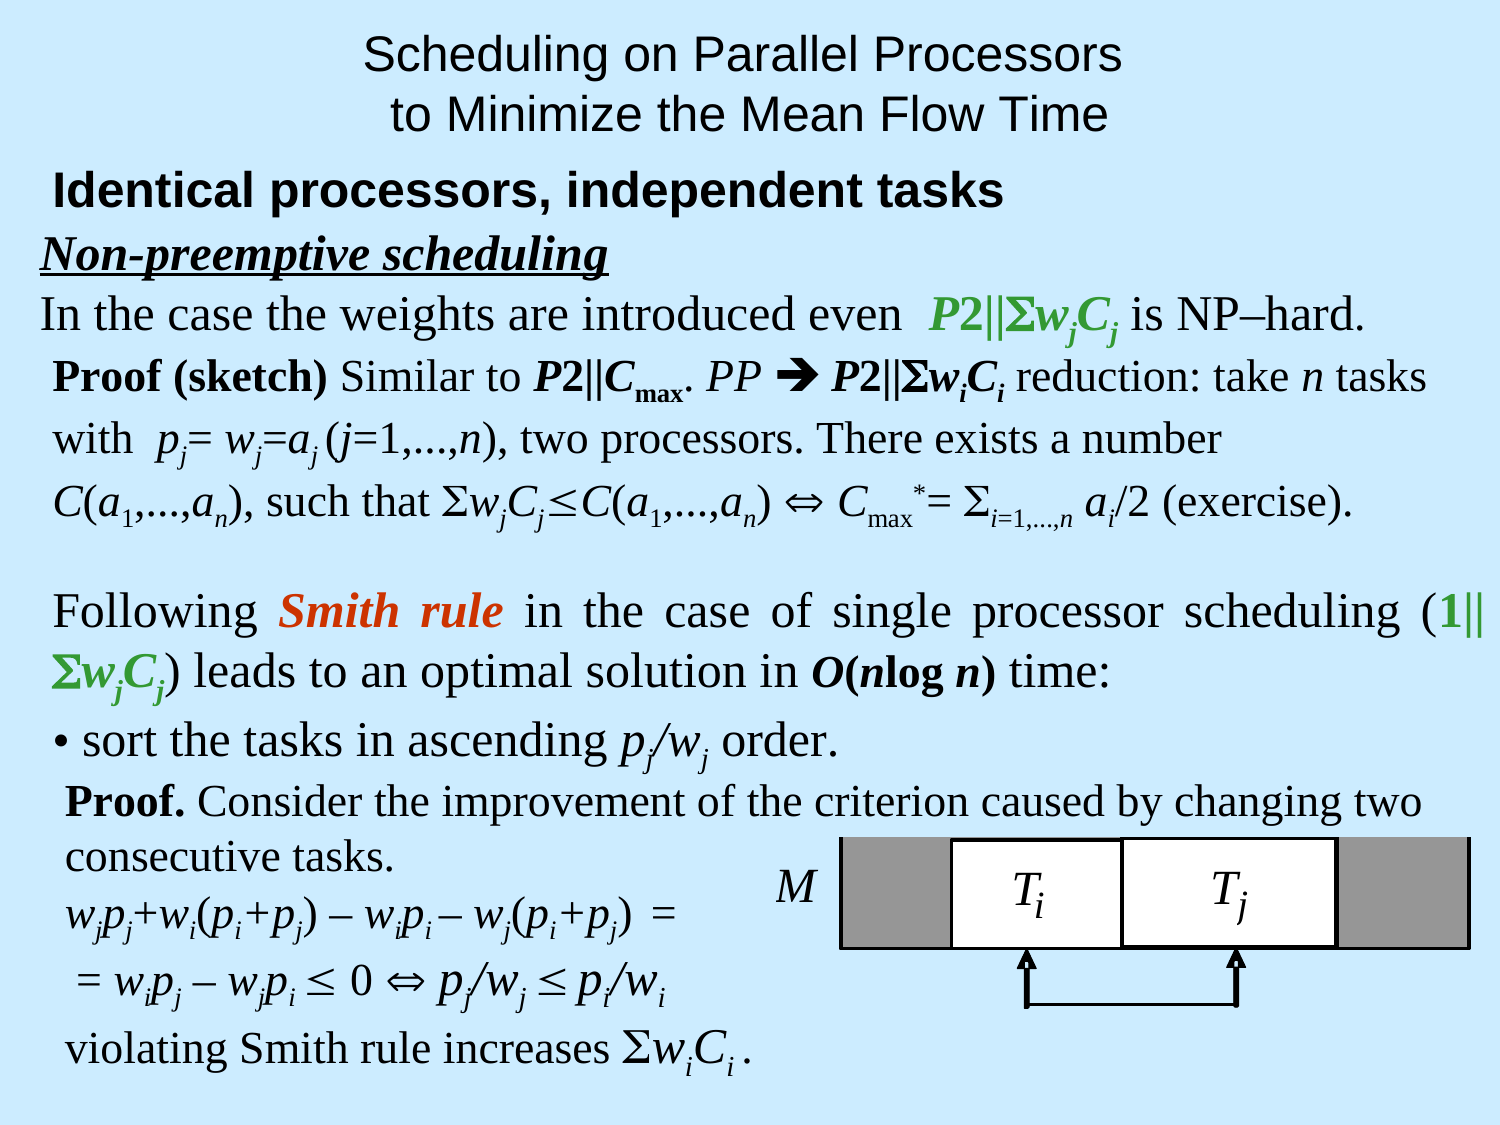

# Scheduling on Parallel Processors to Minimize the Mean Flow Time
Identical processors, independent tasks
Non-preemptive scheduling
In the case the weights are introduced even P2||wjCj is NP–hard.
Proof (sketch) Similar to P2||Cmax. PP  P2||wiCi reduction: take n tasks with pj= wj=aj (j=1,...,n), two processors. There exists a number C(a1,...,an), such that wjCjC(a1,...,an)  Cmax*= i=1,...,n ai/2 (exercise).
Following Smith rule in the case of single processor scheduling (1||wjCj) leads to an optimal solution in O(nlog n) time:
 sort the tasks in ascending pj/wj order.
Proof. Consider the improvement of the criterion caused by changing two consecutive tasks.
wjpj+wi(pi+pj) – wipi – wj(pi+pj) =
 = wipj – wjpi  0  pj/wj  pi/wi
violating Smith rule increases wiCi .